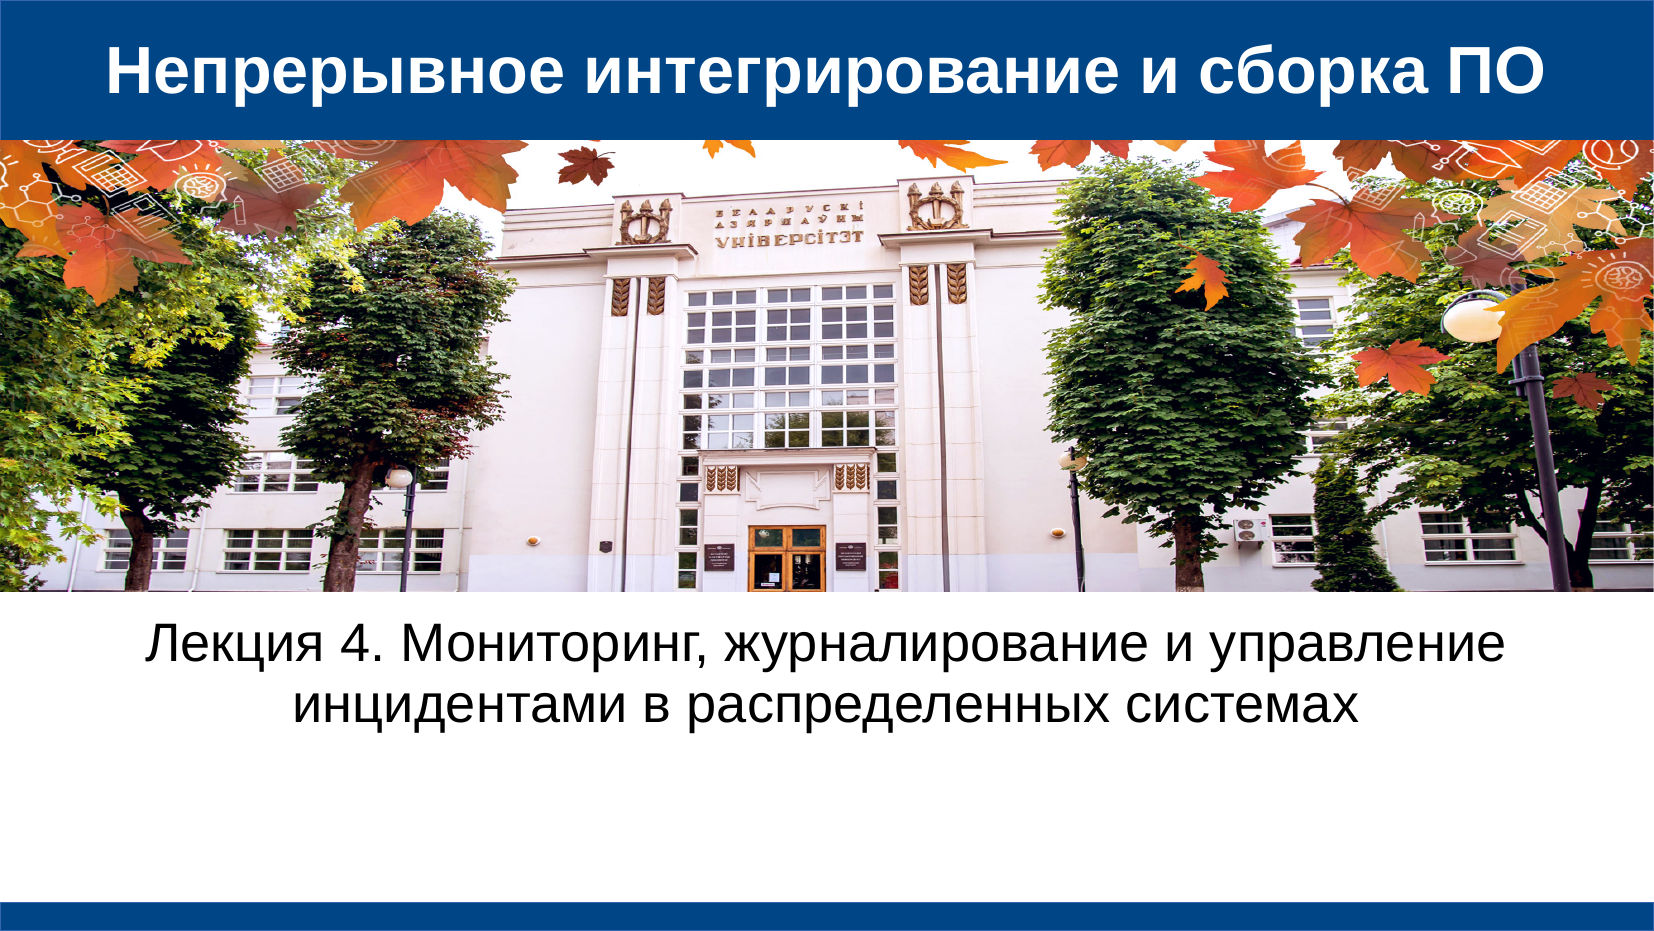

# Непрерывное интегрирование и сборка ПО
Лекция 4. Мониторинг, журналирование и управление инцидентами в распределенных системах